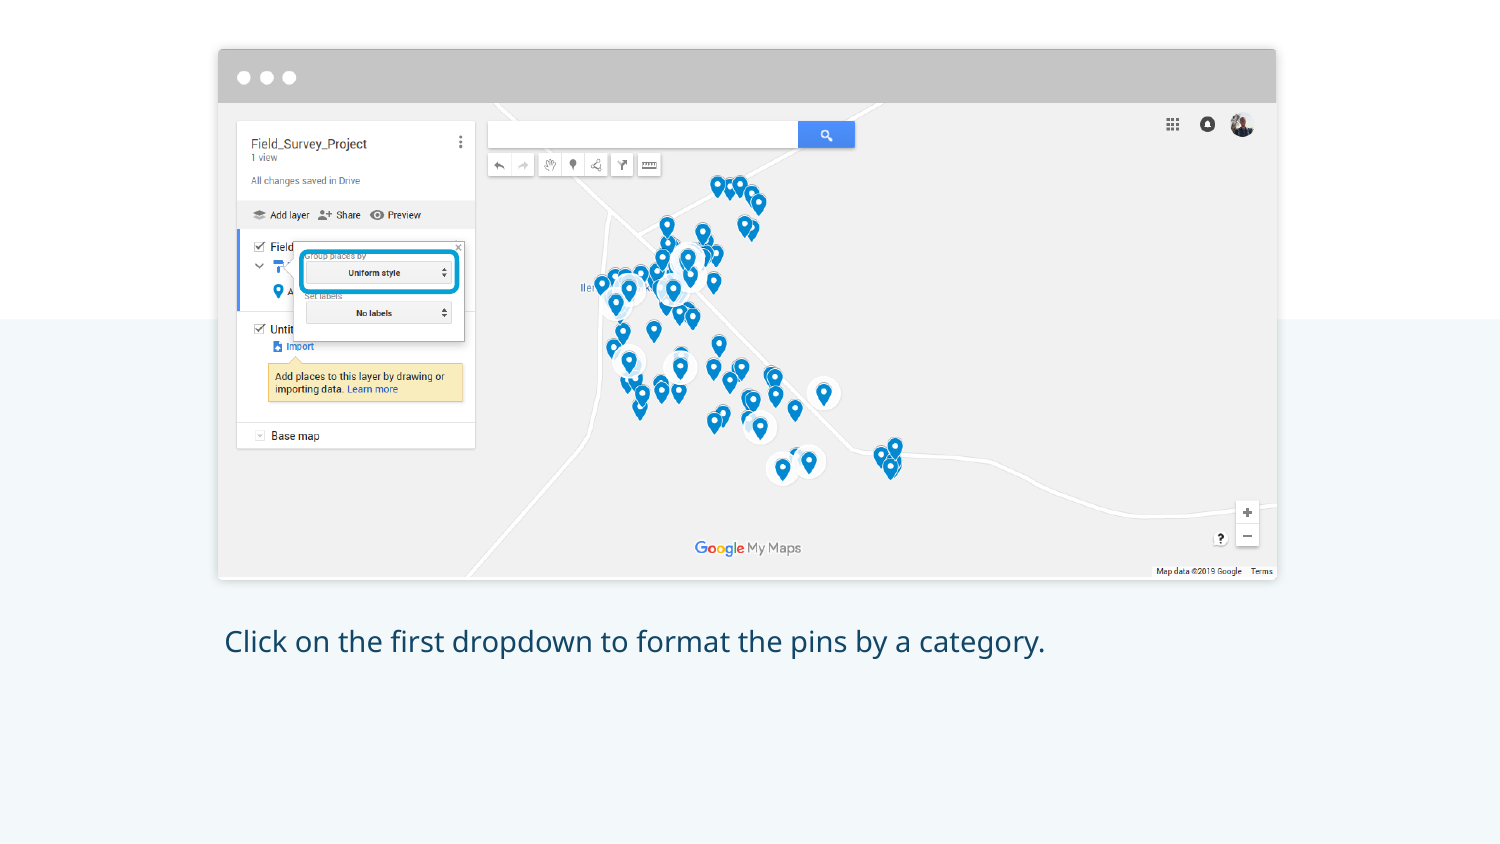

Click on the first dropdown to format the pins by a category.